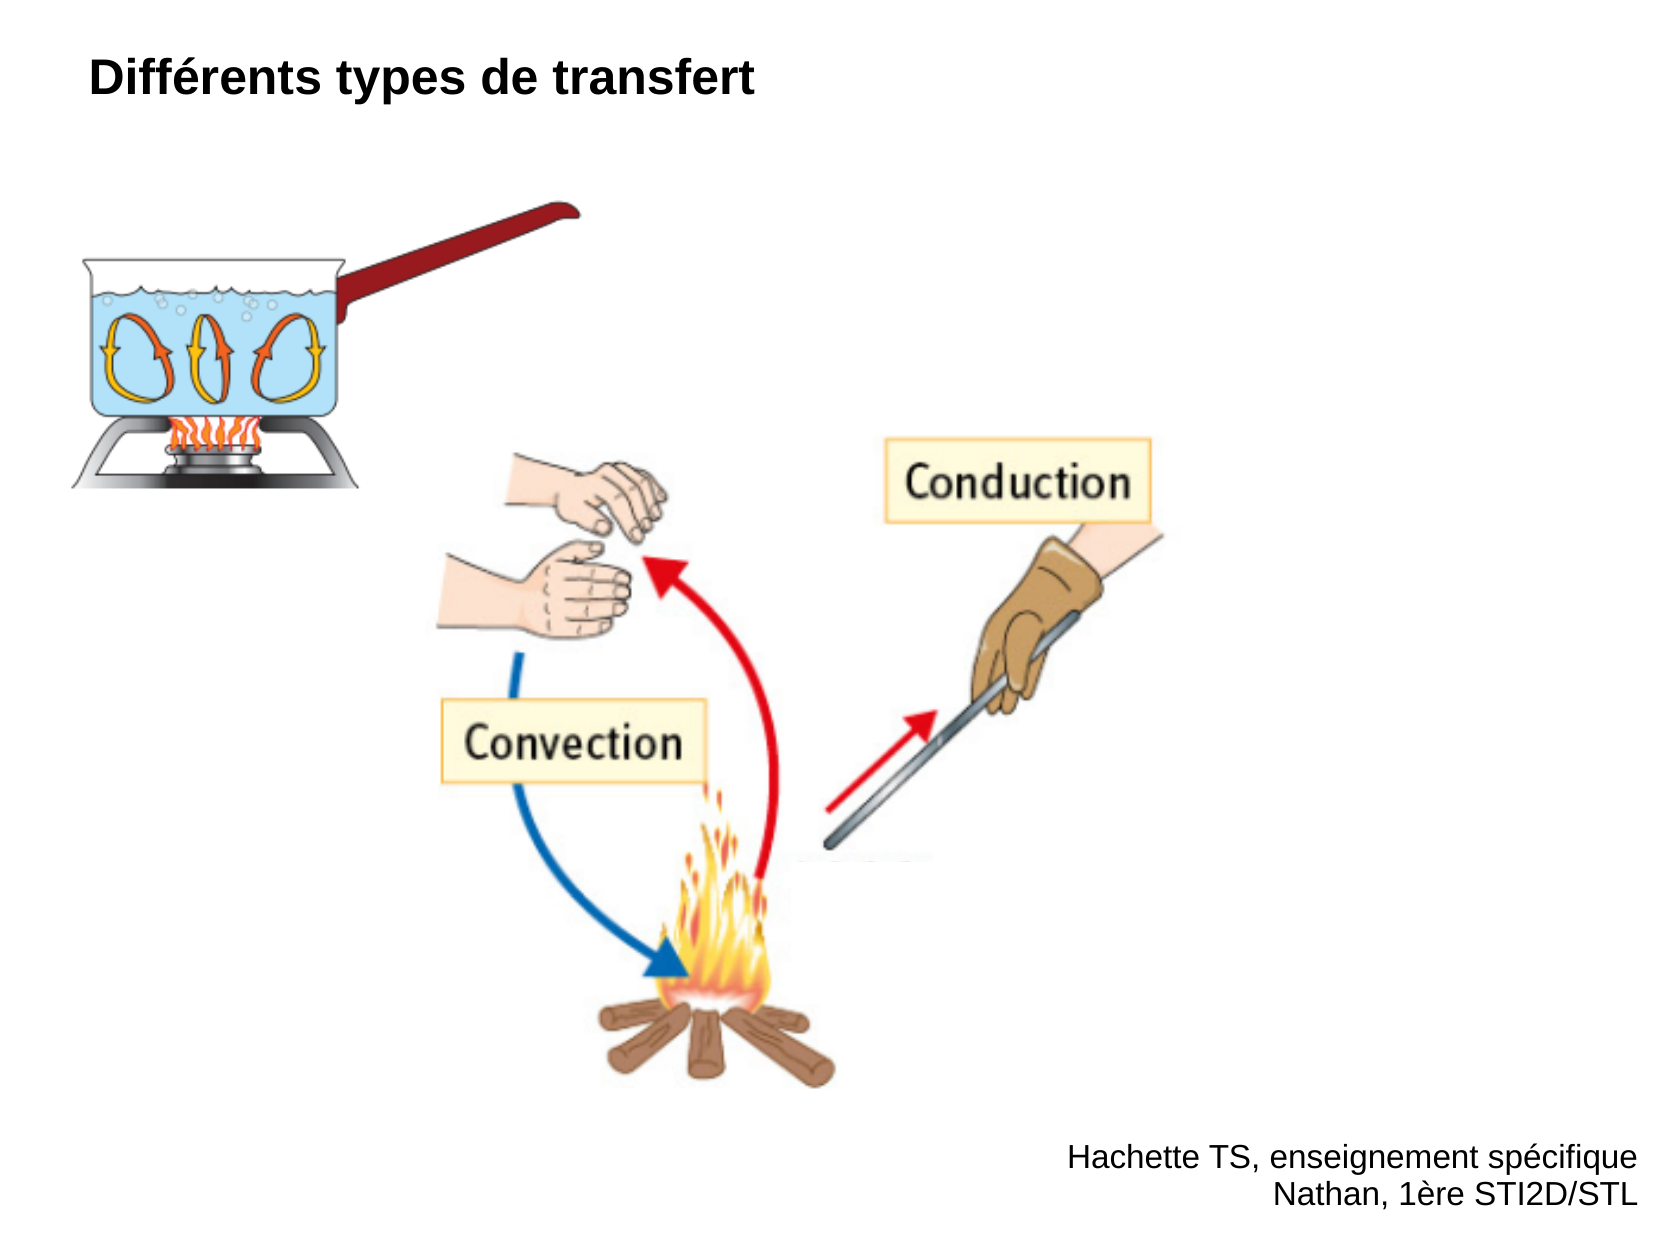

Différents types de transfert
Hachette TS, enseignement spécifique
Nathan, 1ère STI2D/STL